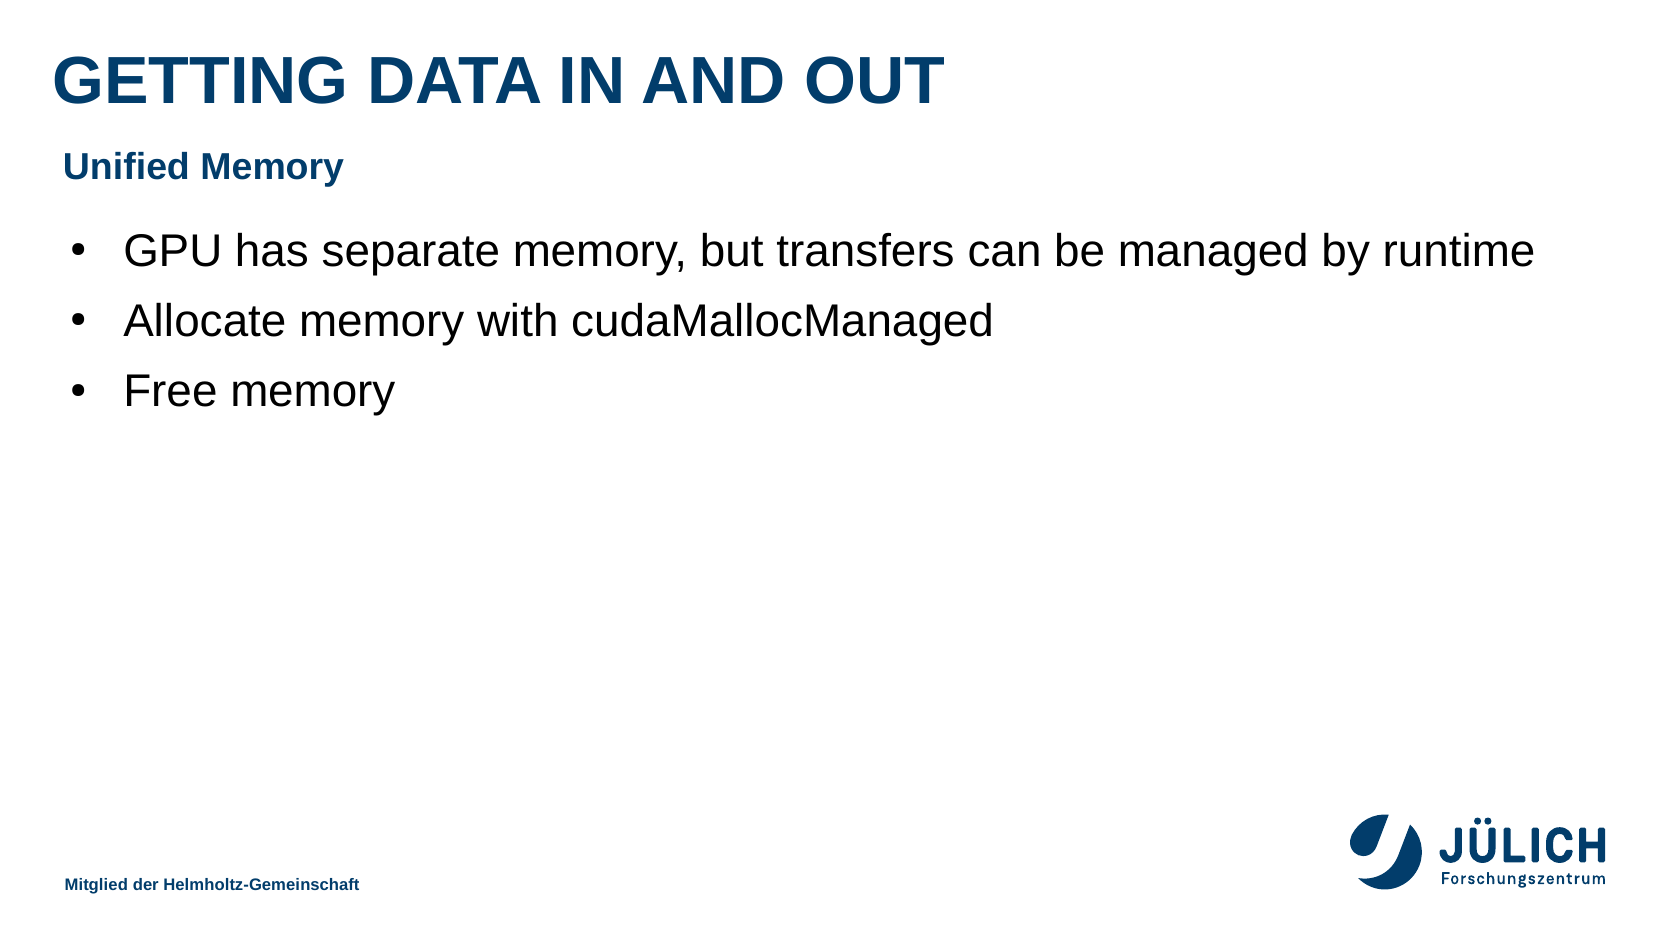

# Getting data in and out
Unified Memory
GPU has separate memory, but transfers can be managed by runtime
Allocate memory with cudaMallocManaged
Free memory